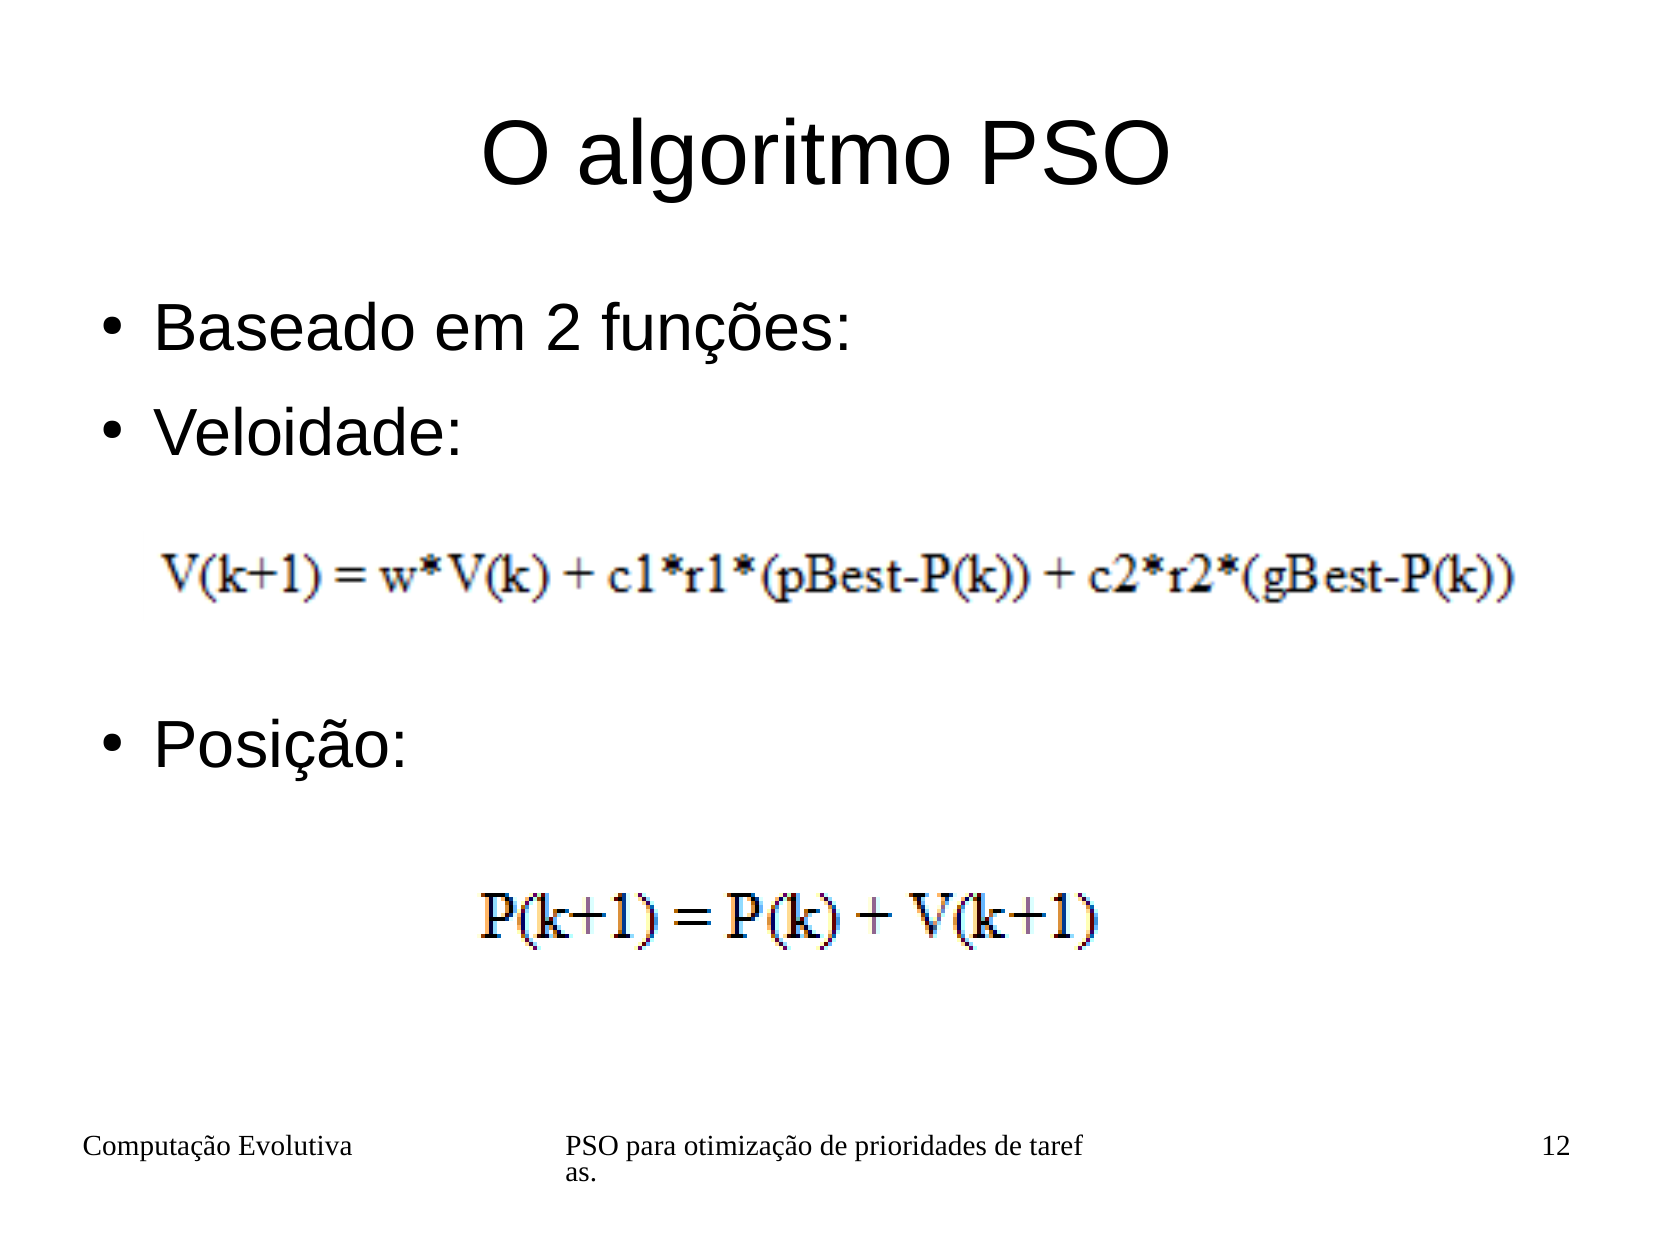

# O algoritmo PSO
Baseado em 2 funções:
Veloidade:
Posição:
Computação Evolutiva
PSO para otimização de prioridades de tarefas.
12